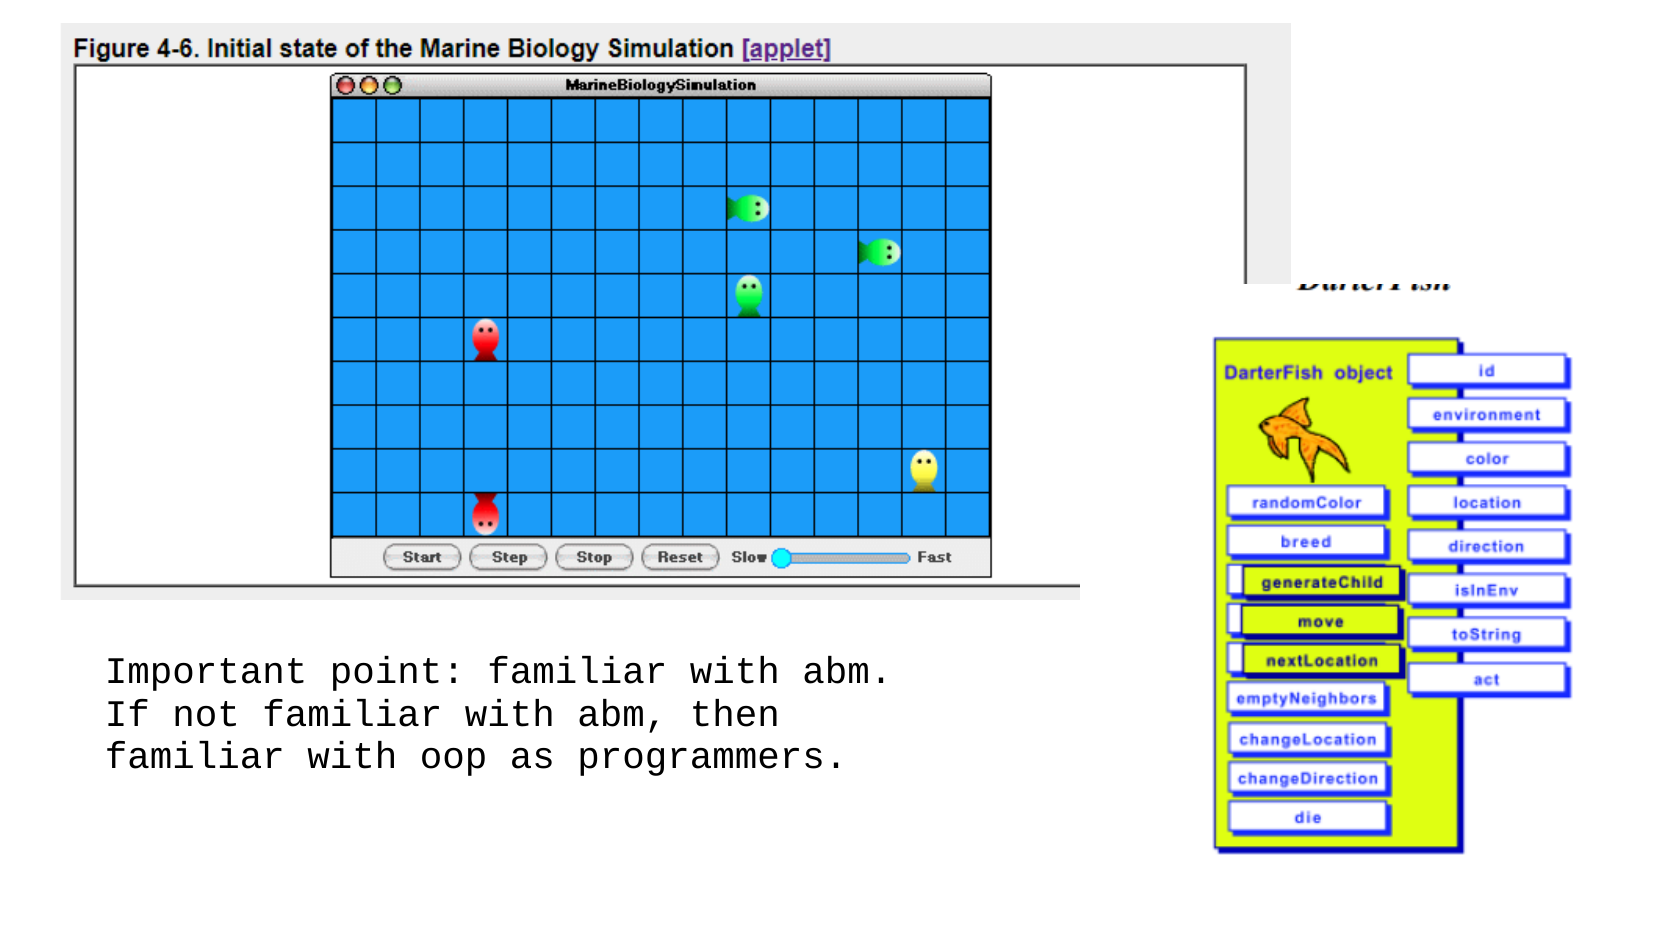

Important point: familiar with abm. If not familiar with abm, then familiar with oop as programmers.